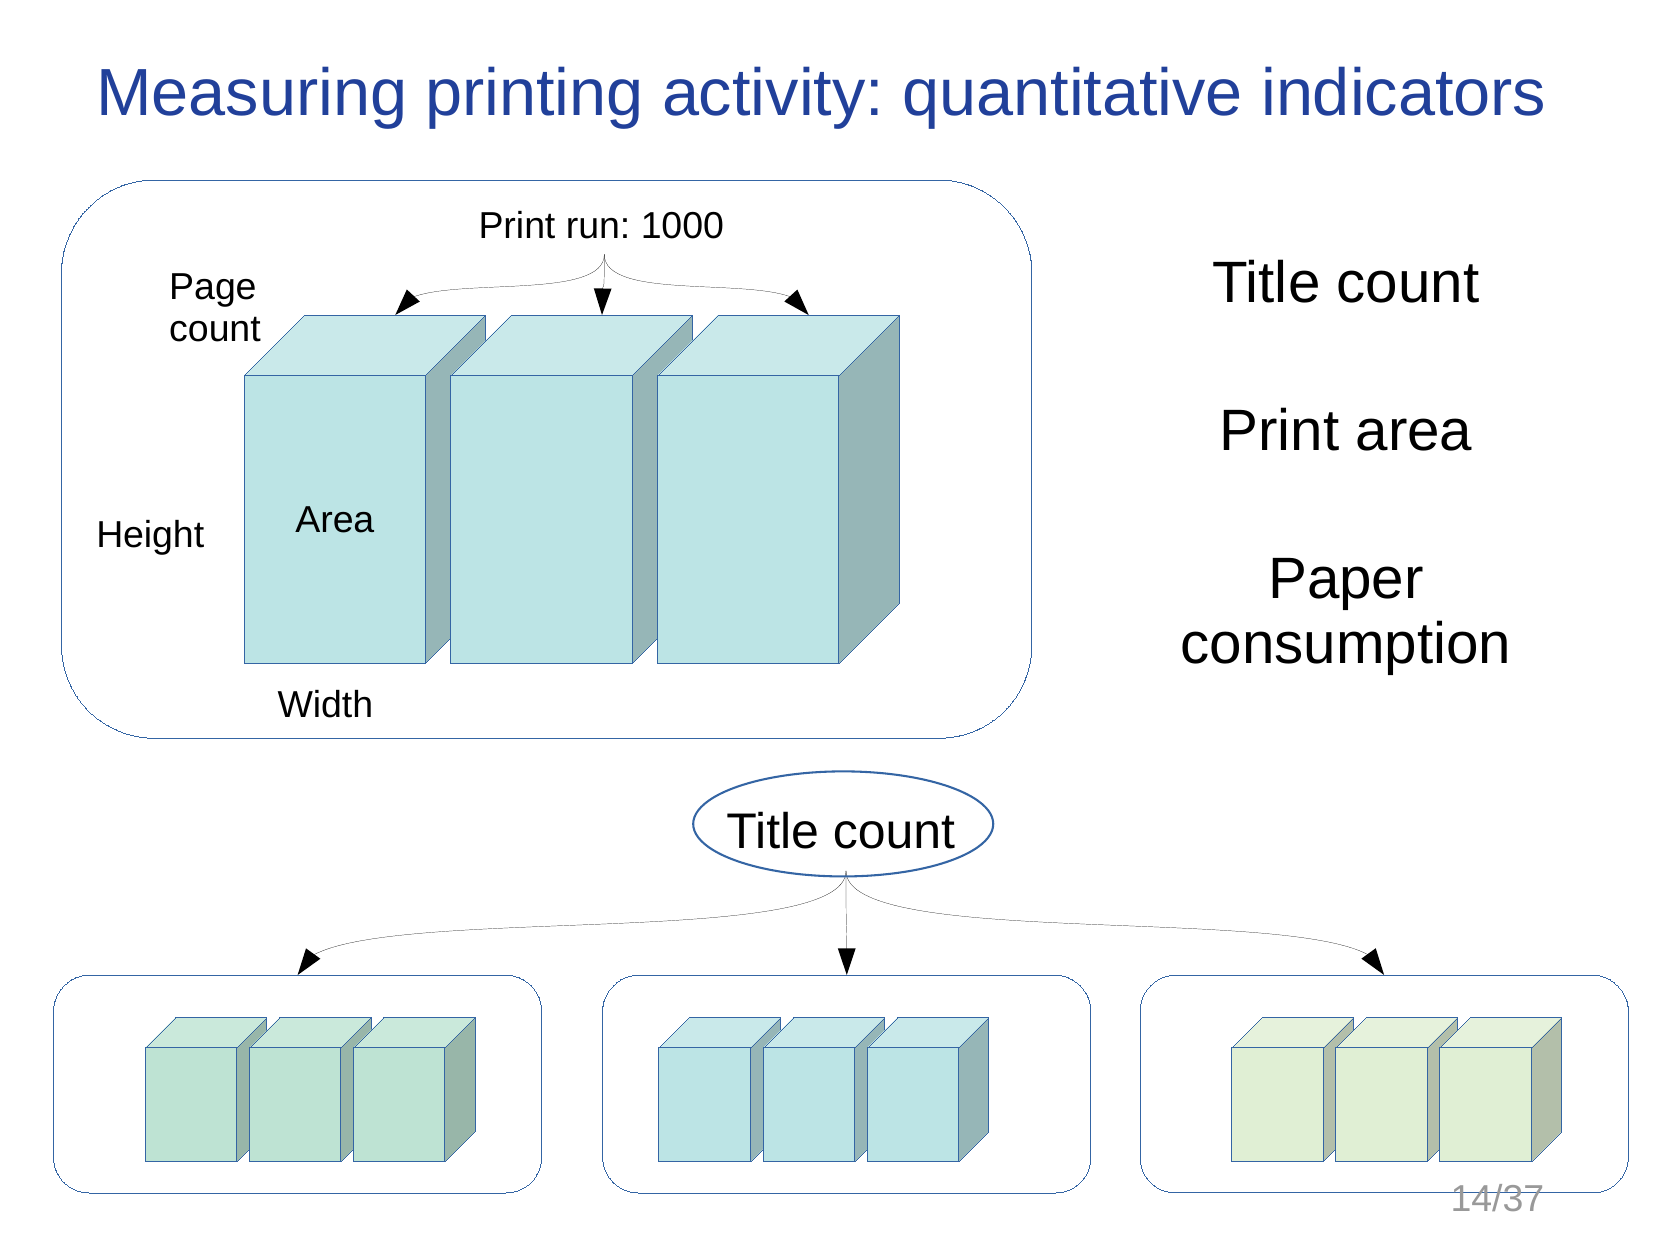

Measuring printing activity: quantitative indicators
Print run: 1000
Title count
Print area
Paper consumption
Page
count
Area
Height
Width
Title count